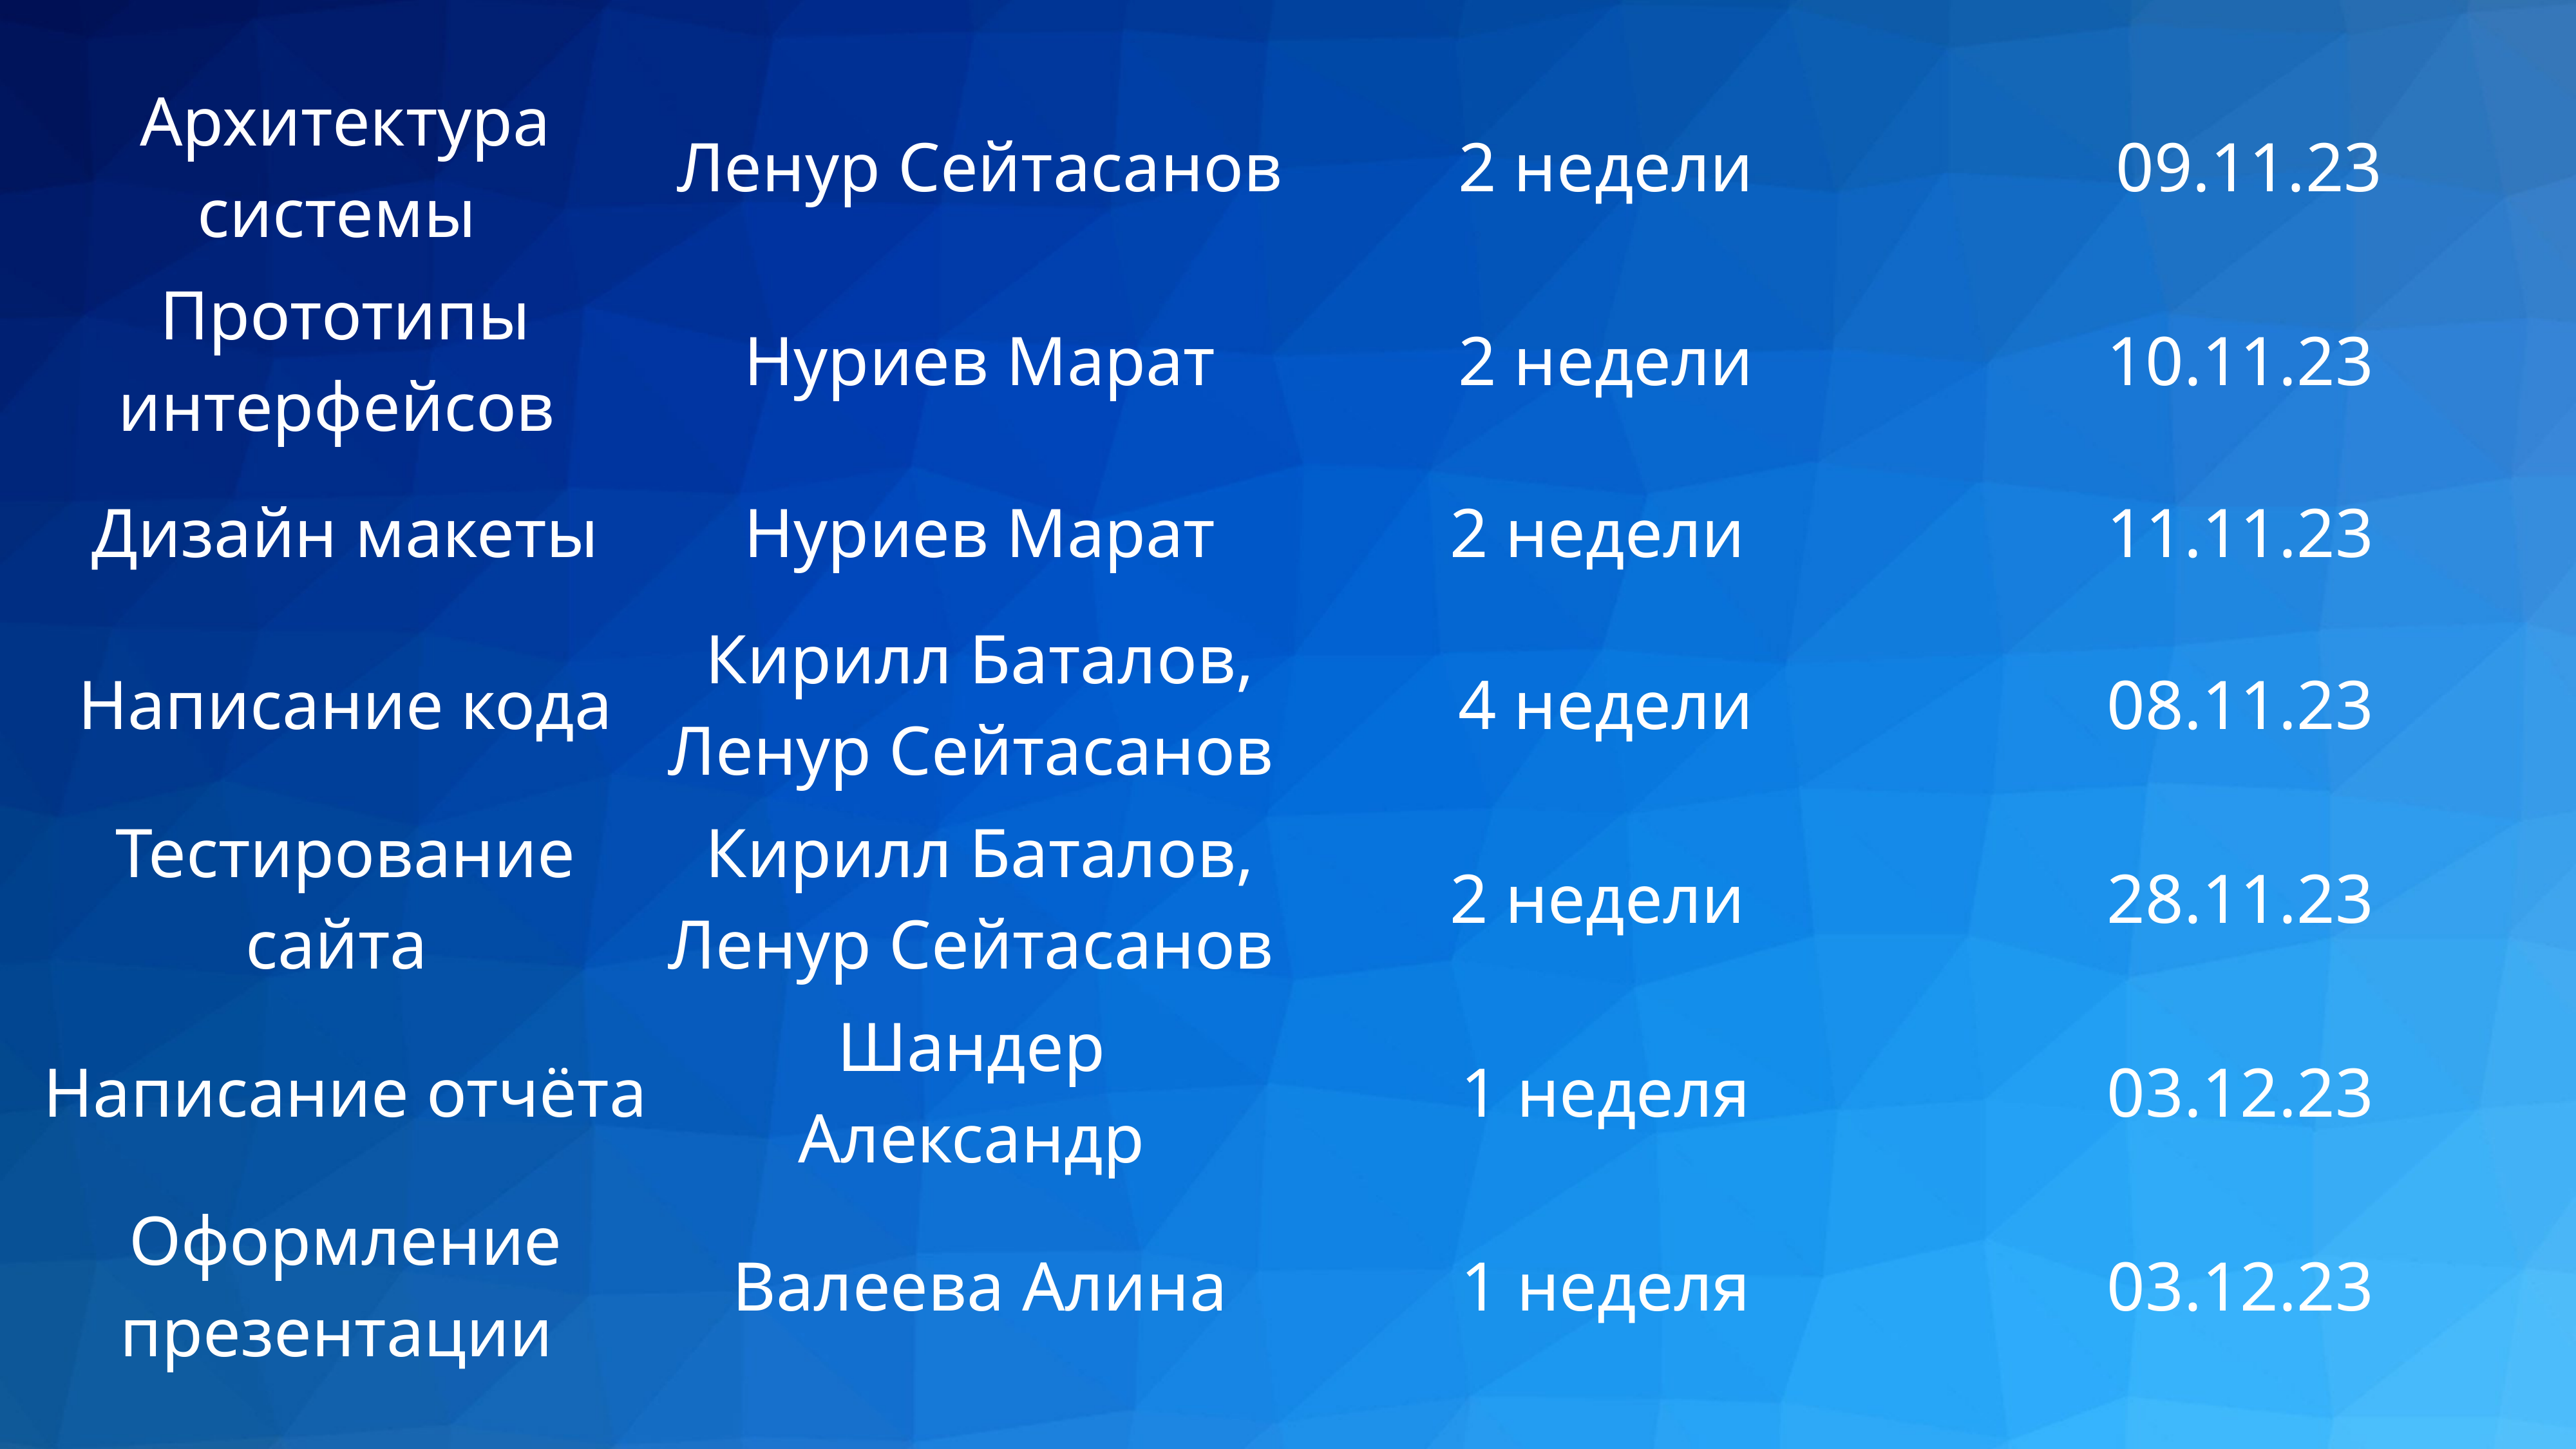

| Архитектура системы | Ленур Сейтасанов | 2 недели | 09.11.23 |
| --- | --- | --- | --- |
| Прототипы интерфейсов | Нуриев Марат | 2 недели | 10.11.23 |
| Дизайн макеты | Нуриев Марат | 2 недели | 11.11.23 |
| Написание кода | Кирилл Баталов, Ленур Сейтасанов | 4 недели | 08.11.23 |
| Тестирование сайта | Кирилл Баталов, Ленур Сейтасанов | 2 недели | 28.11.23 |
| Написание отчёта | Шандер Александр | 1 неделя | 03.12.23 |
| Оформление презентации | Валеева Алина | 1 неделя | 03.12.23 |